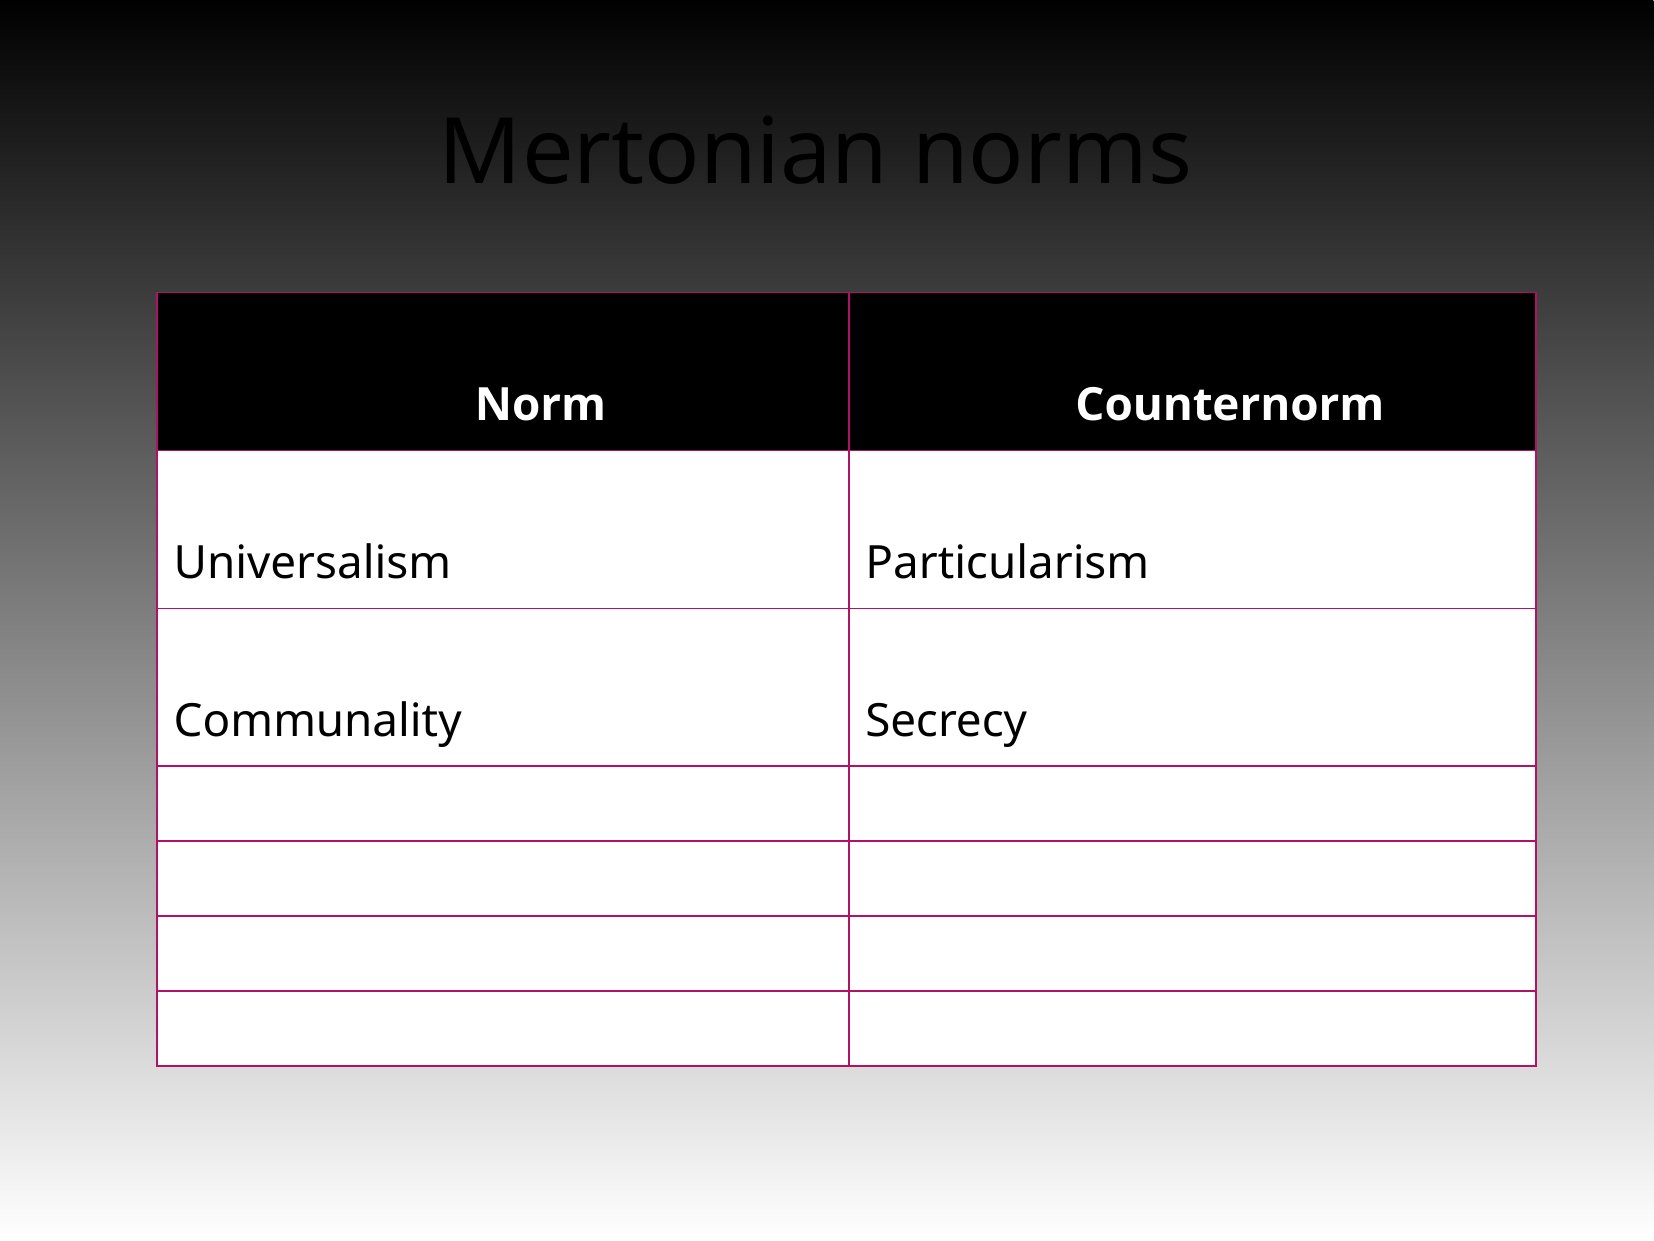

# Mertonian norms
| Norm | Counternorm |
| --- | --- |
| Universalism | Particularism |
| Communality | Secrecy |
| | |
| | |
| | |
| | |